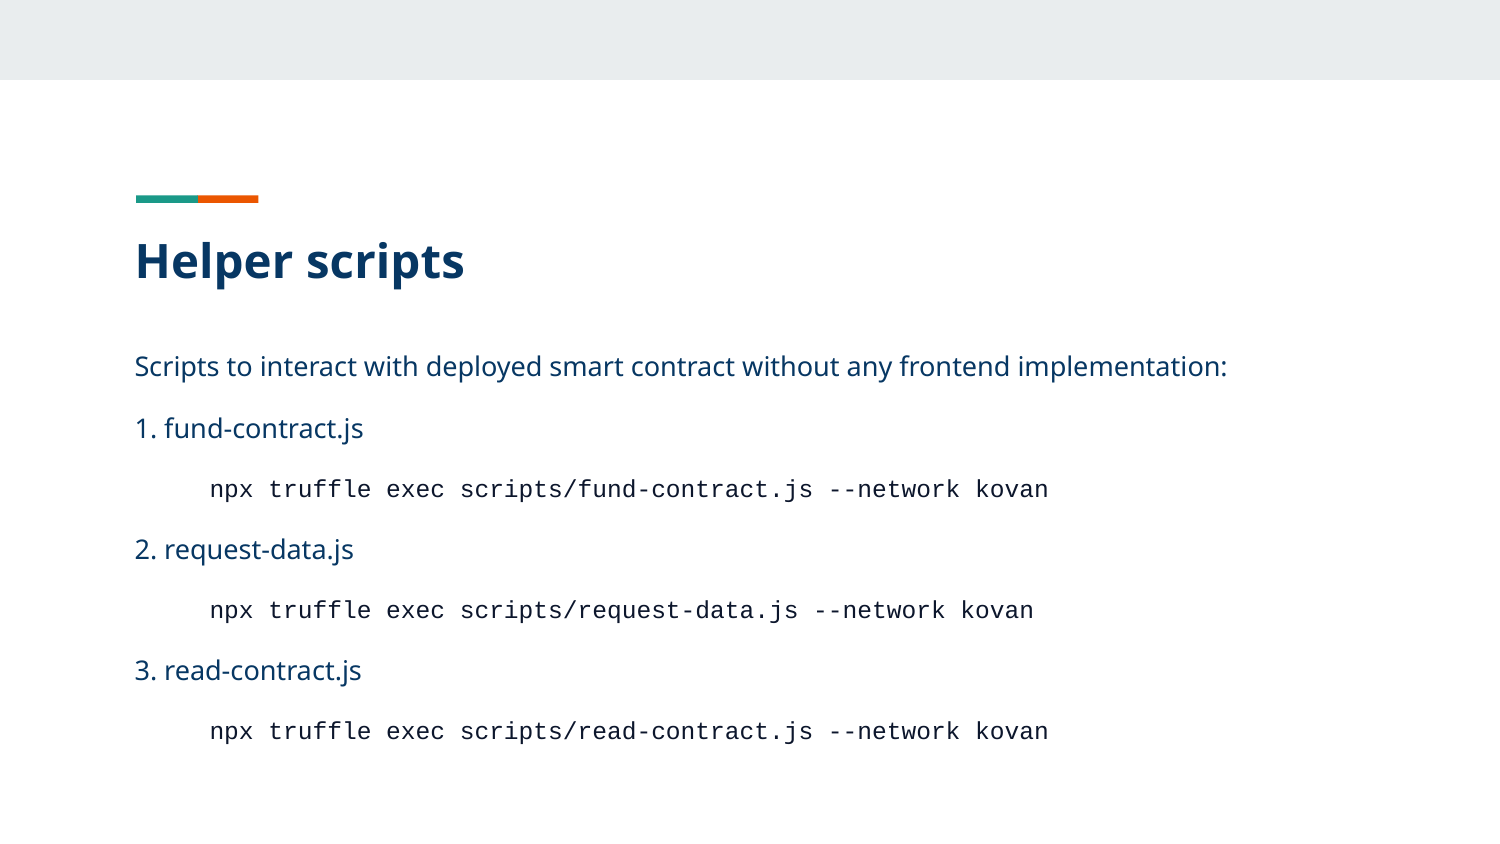

# Helper scripts
Scripts to interact with deployed smart contract without any frontend implementation:
1. fund-contract.js
npx truffle exec scripts/fund-contract.js --network kovan
2. request-data.js
npx truffle exec scripts/request-data.js --network kovan
3. read-contract.js
npx truffle exec scripts/read-contract.js --network kovan